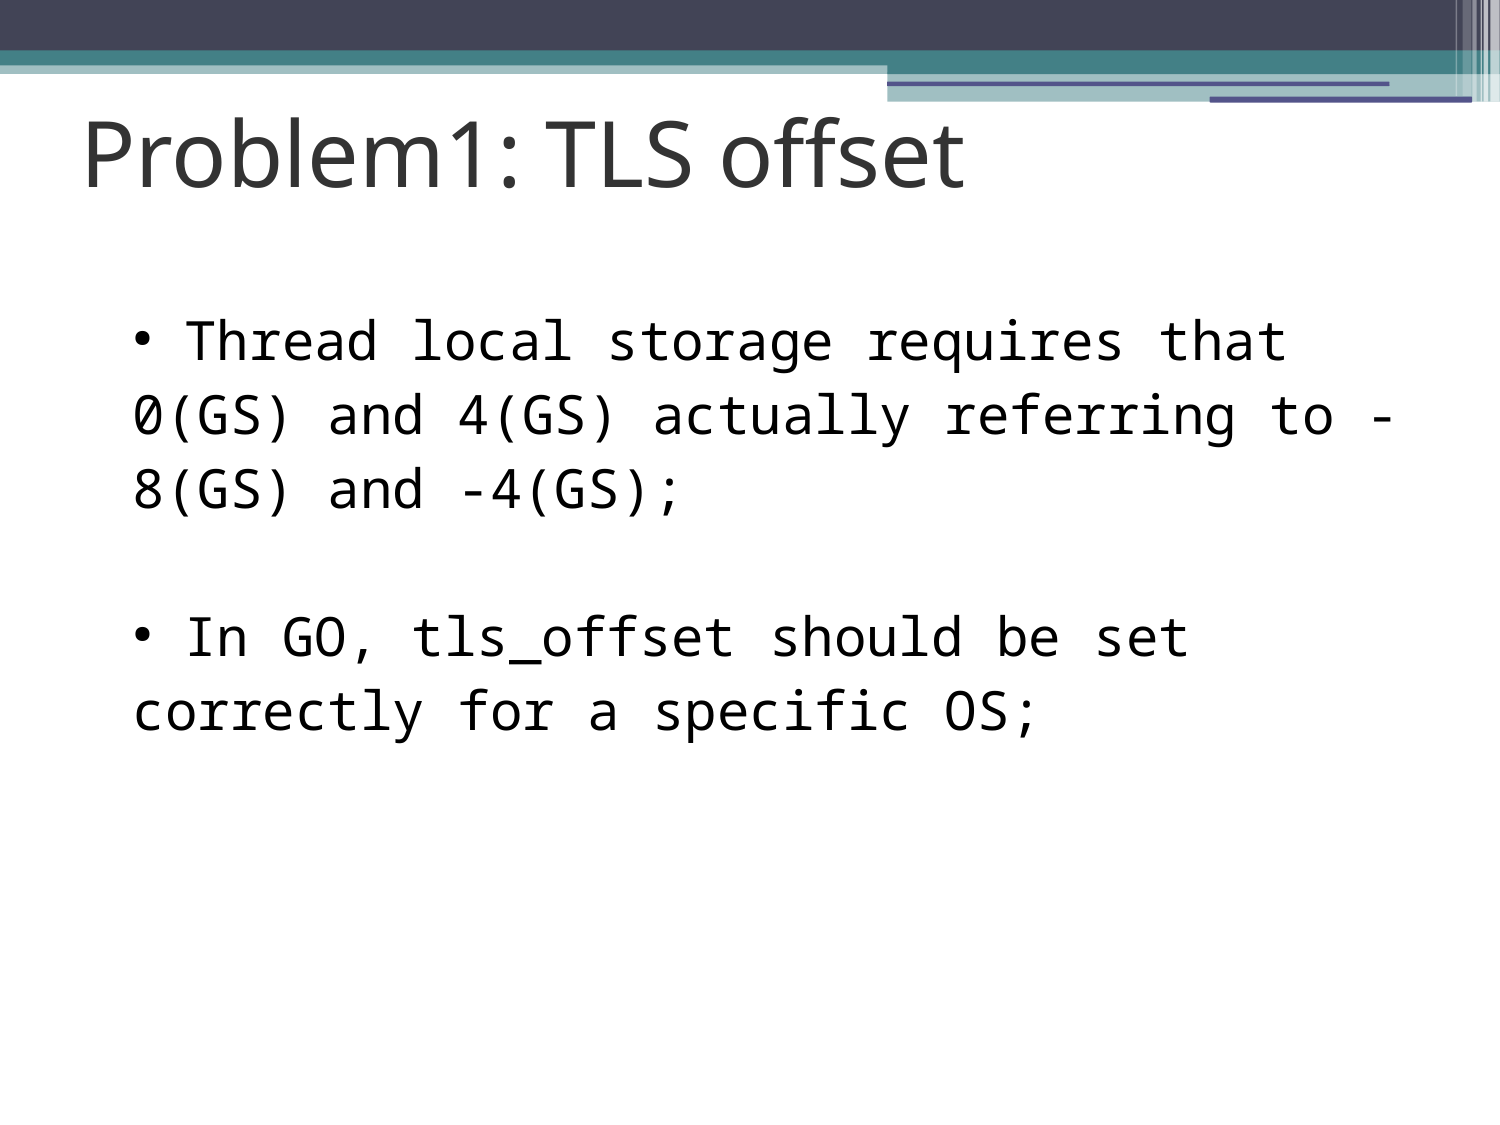

Problem1: TLS offset
 Thread local storage requires that 0(GS) and 4(GS) actually referring to -8(GS) and -4(GS);
 In GO, tls_offset should be set correctly for a specific OS;